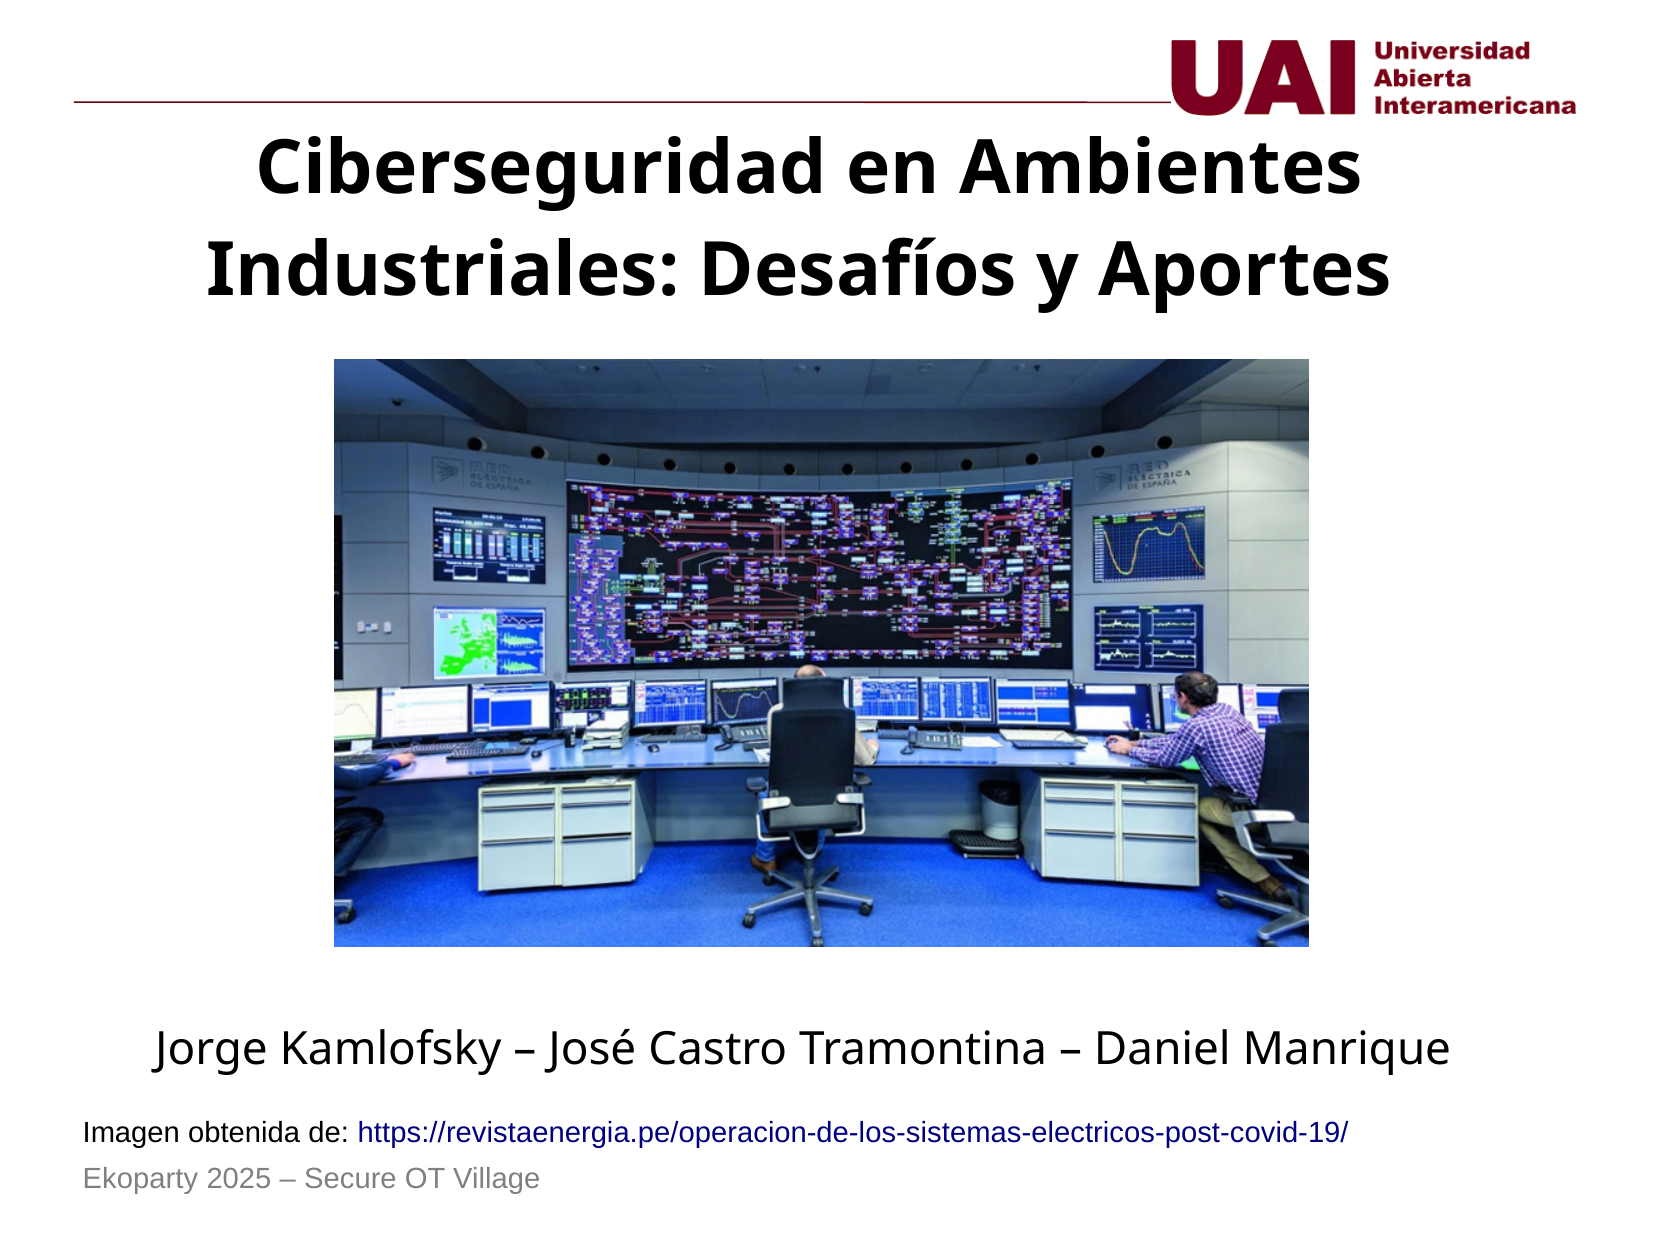

Ciberseguridad en Ambientes Industriales: Desafíos y Aportes
Jorge Kamlofsky – José Castro Tramontina – Daniel Manrique
Imagen obtenida de: https://revistaenergia.pe/operacion-de-los-sistemas-electricos-post-covid-19/